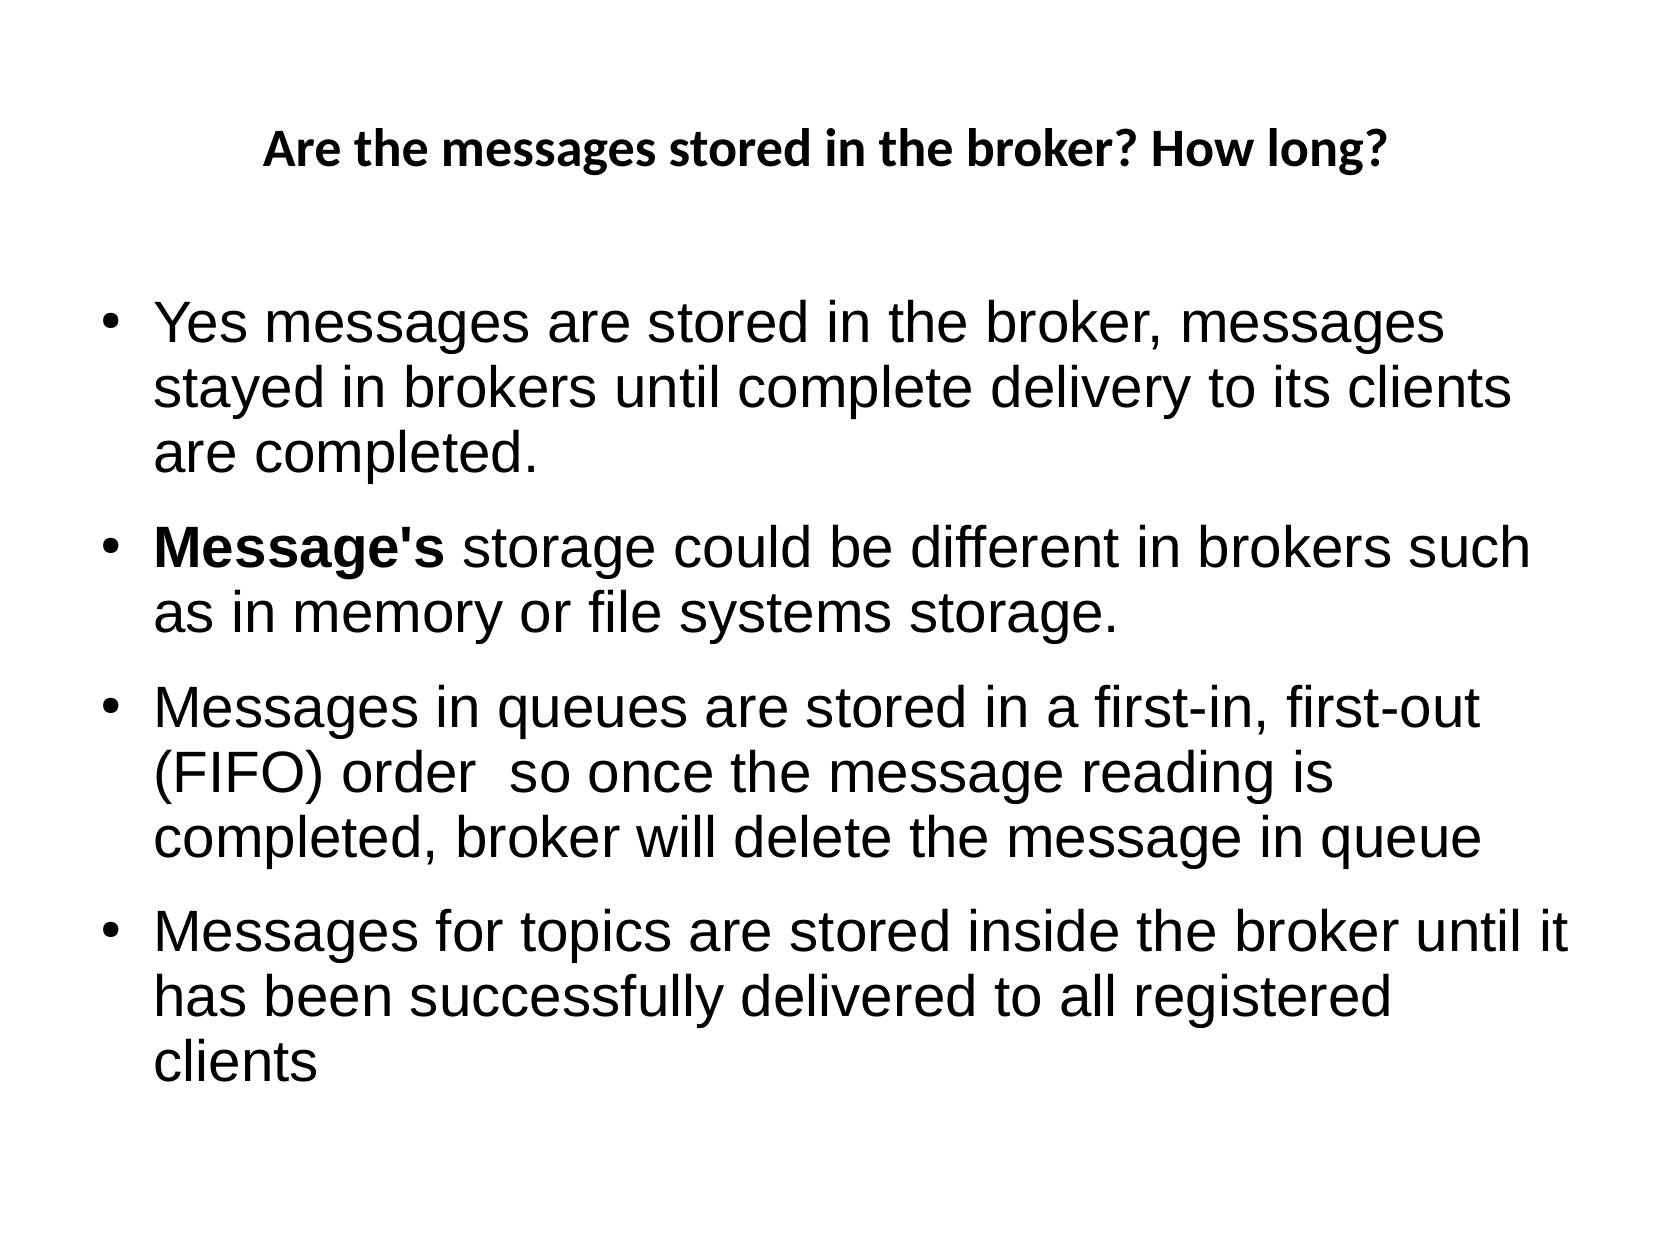

# Are the messages stored in the broker? How long?
Yes messages are stored in the broker, messages stayed in brokers until complete delivery to its clients are completed.
Message's storage could be different in brokers such as in memory or file systems storage.
Messages in queues are stored in a first-in, first-out (FIFO) order so once the message reading is completed, broker will delete the message in queue
Messages for topics are stored inside the broker until it has been successfully delivered to all registered clients